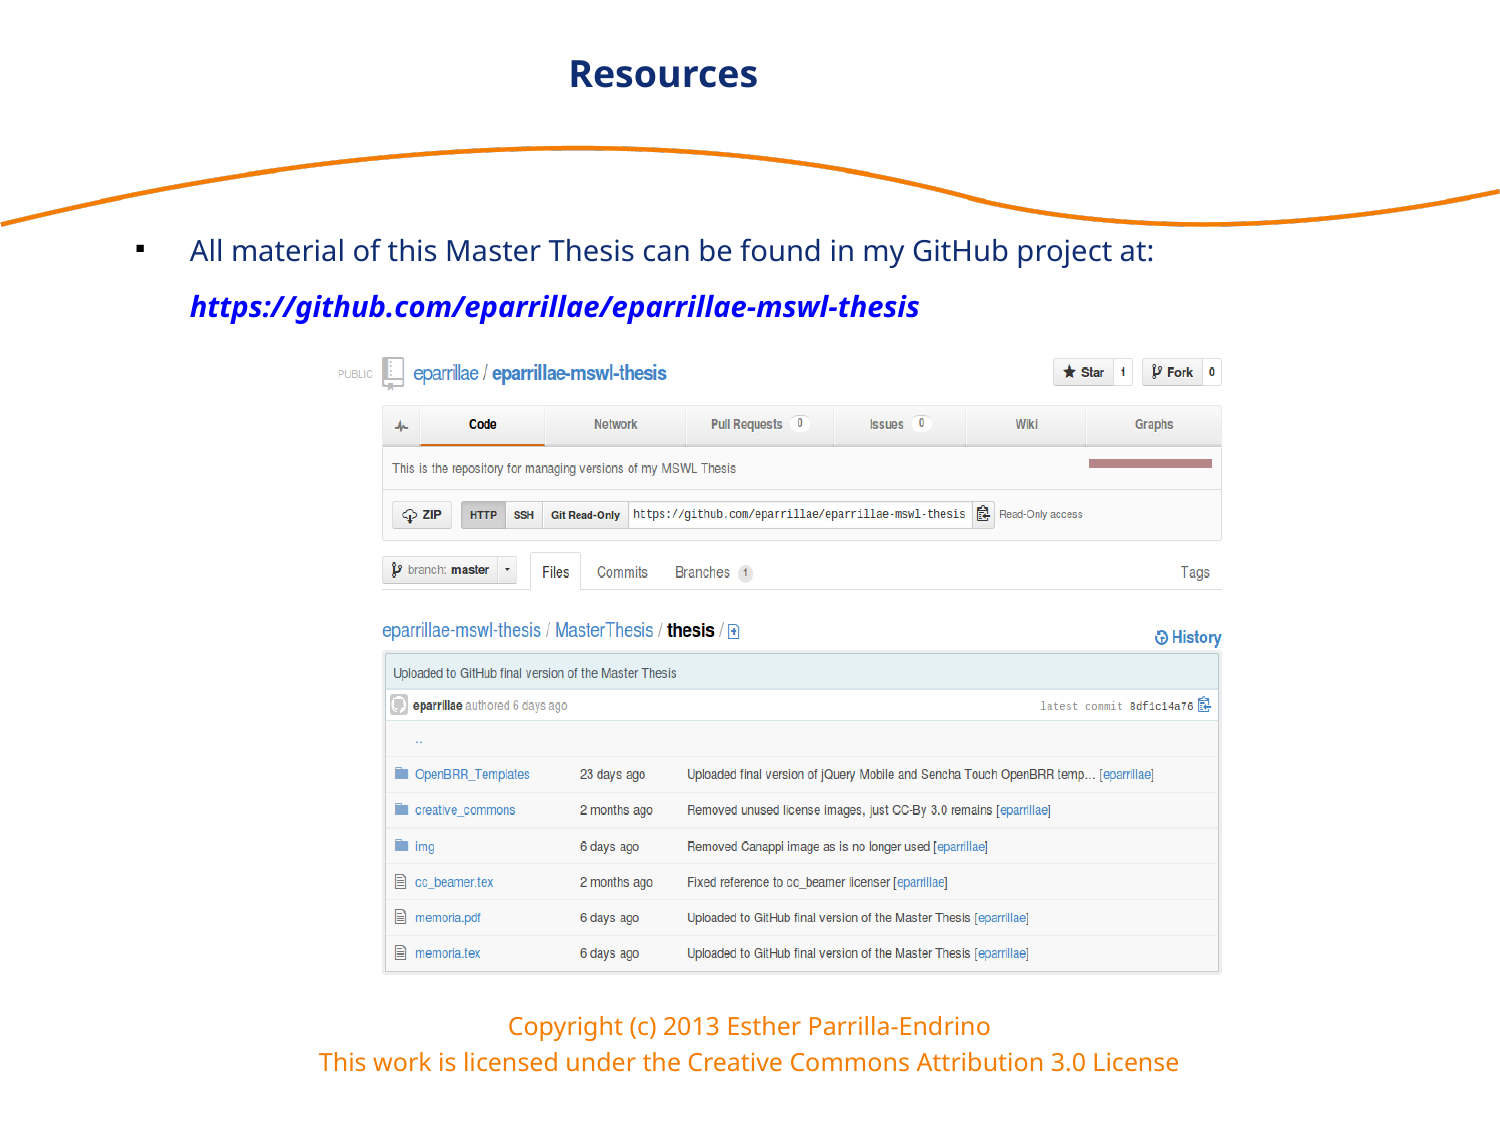

# Resources
All material of this Master Thesis can be found in my GitHub project at:
https://github.com/eparrillae/eparrillae-mswl-thesis
Copyright (c) 2013 Esther Parrilla-Endrino
This work is licensed under the Creative Commons Attribution 3.0 License